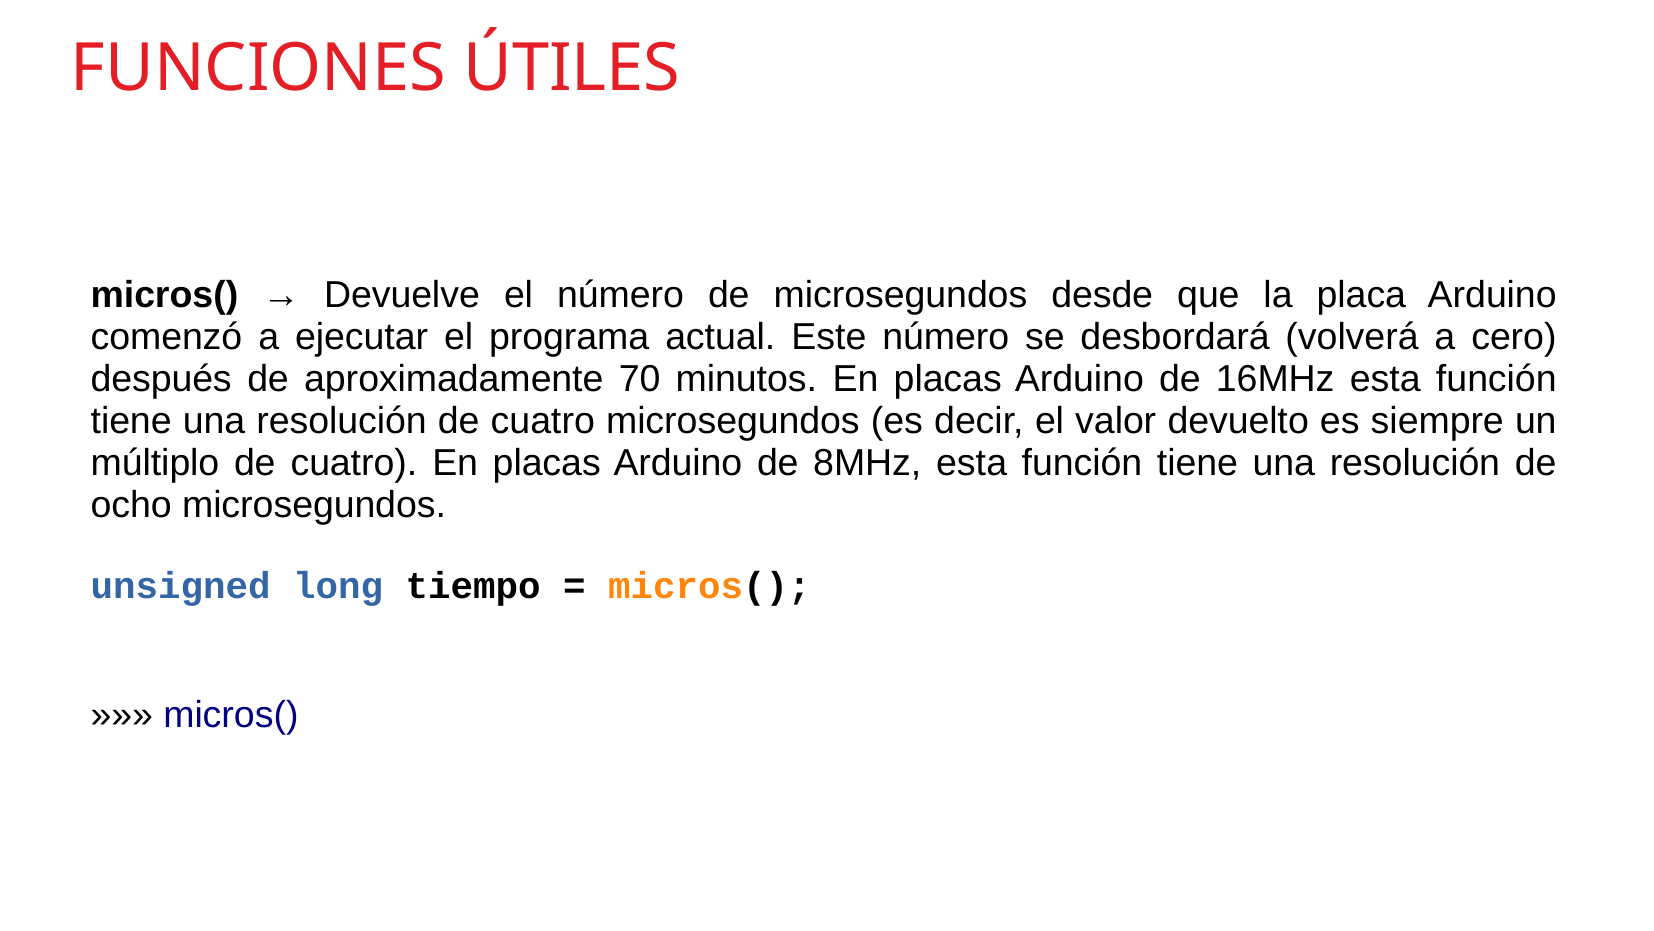

# FUNCIONES ÚTILES
micros() → Devuelve el número de microsegundos desde que la placa Arduino comenzó a ejecutar el programa actual. Este número se desbordará (volverá a cero) después de aproximadamente 70 minutos. En placas Arduino de 16MHz esta función tiene una resolución de cuatro microsegundos (es decir, el valor devuelto es siempre un múltiplo de cuatro). En placas Arduino de 8MHz, esta función tiene una resolución de ocho microsegundos.
unsigned long tiempo = micros();
»»» micros()